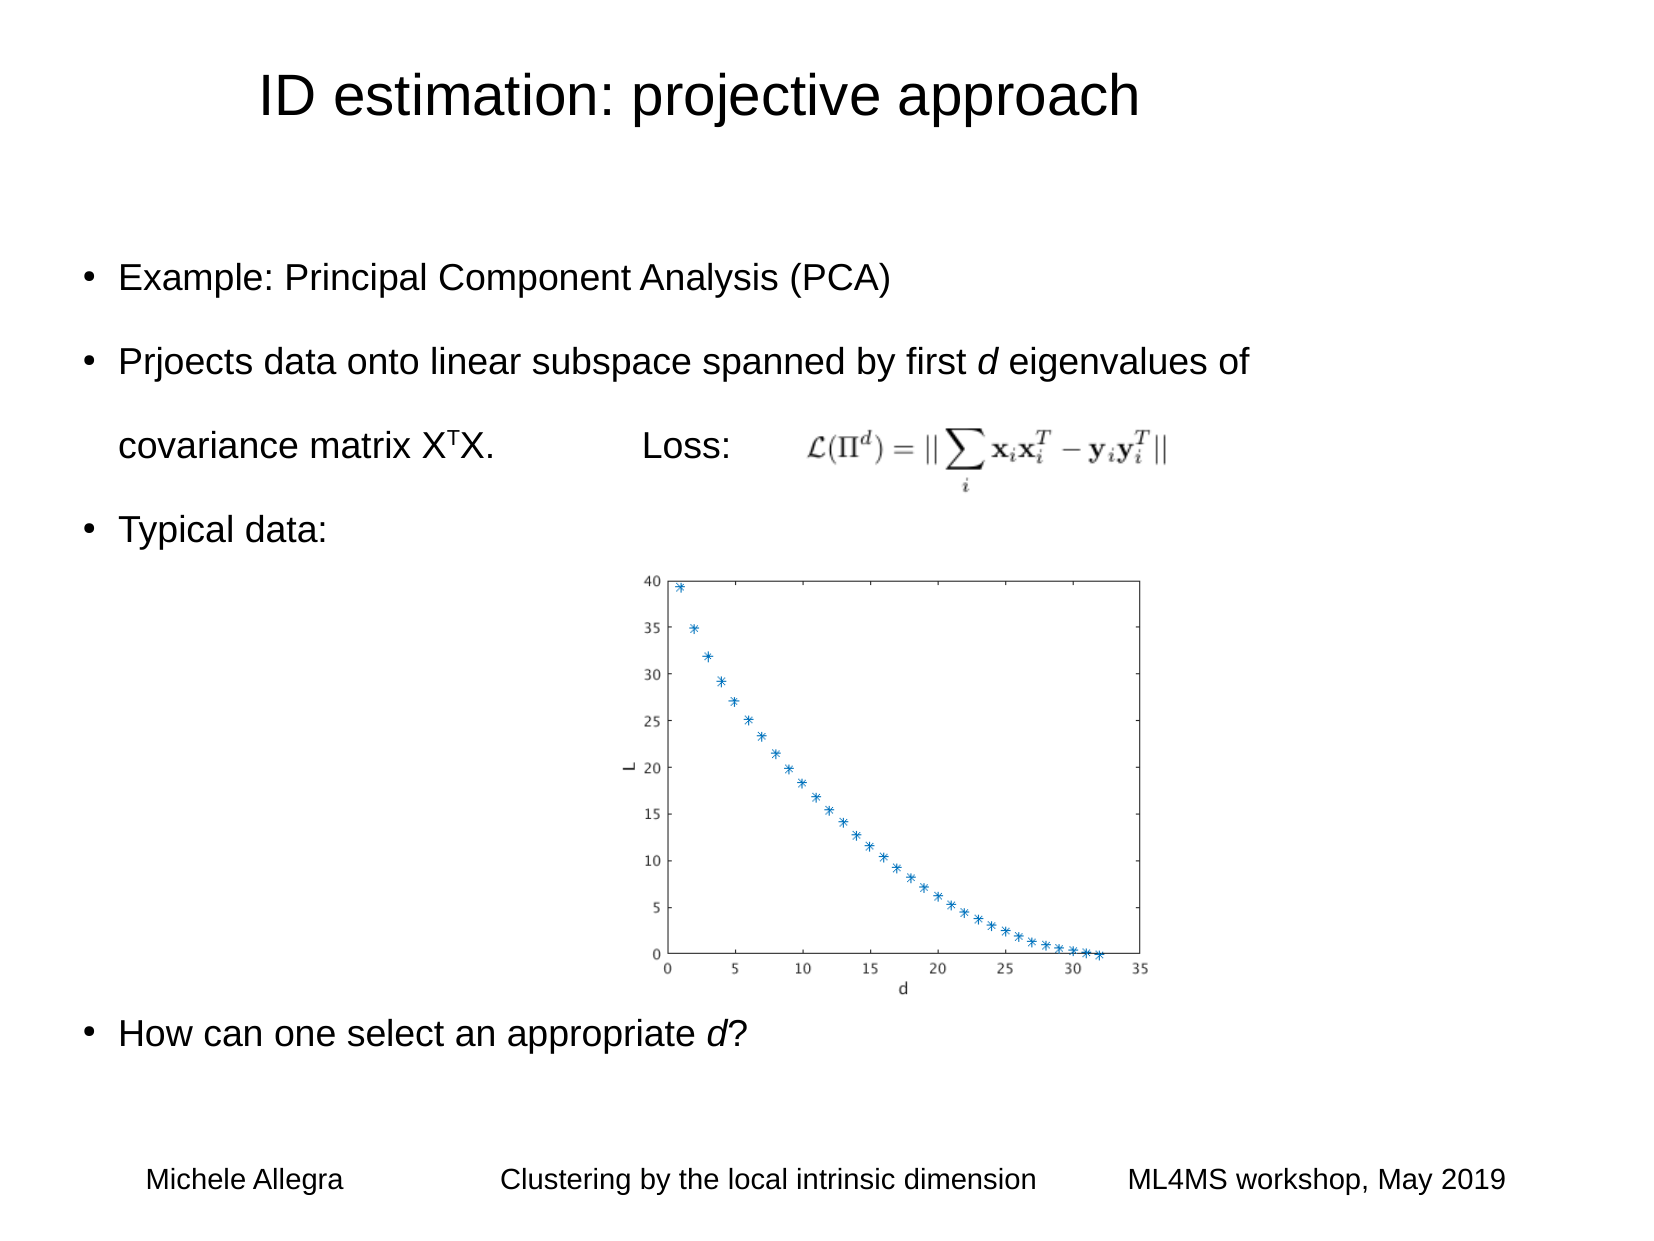

# ID estimation: projective approach
Example: Principal Component Analysis (PCA)
Prjoects data onto linear subspace spanned by first d eigenvalues of
covariance matrix XTX. Loss:
Typical data:
How can one select an appropriate d?
Michele Allegra Clustering by the local intrinsic dimension ML4MS workshop, May 2019